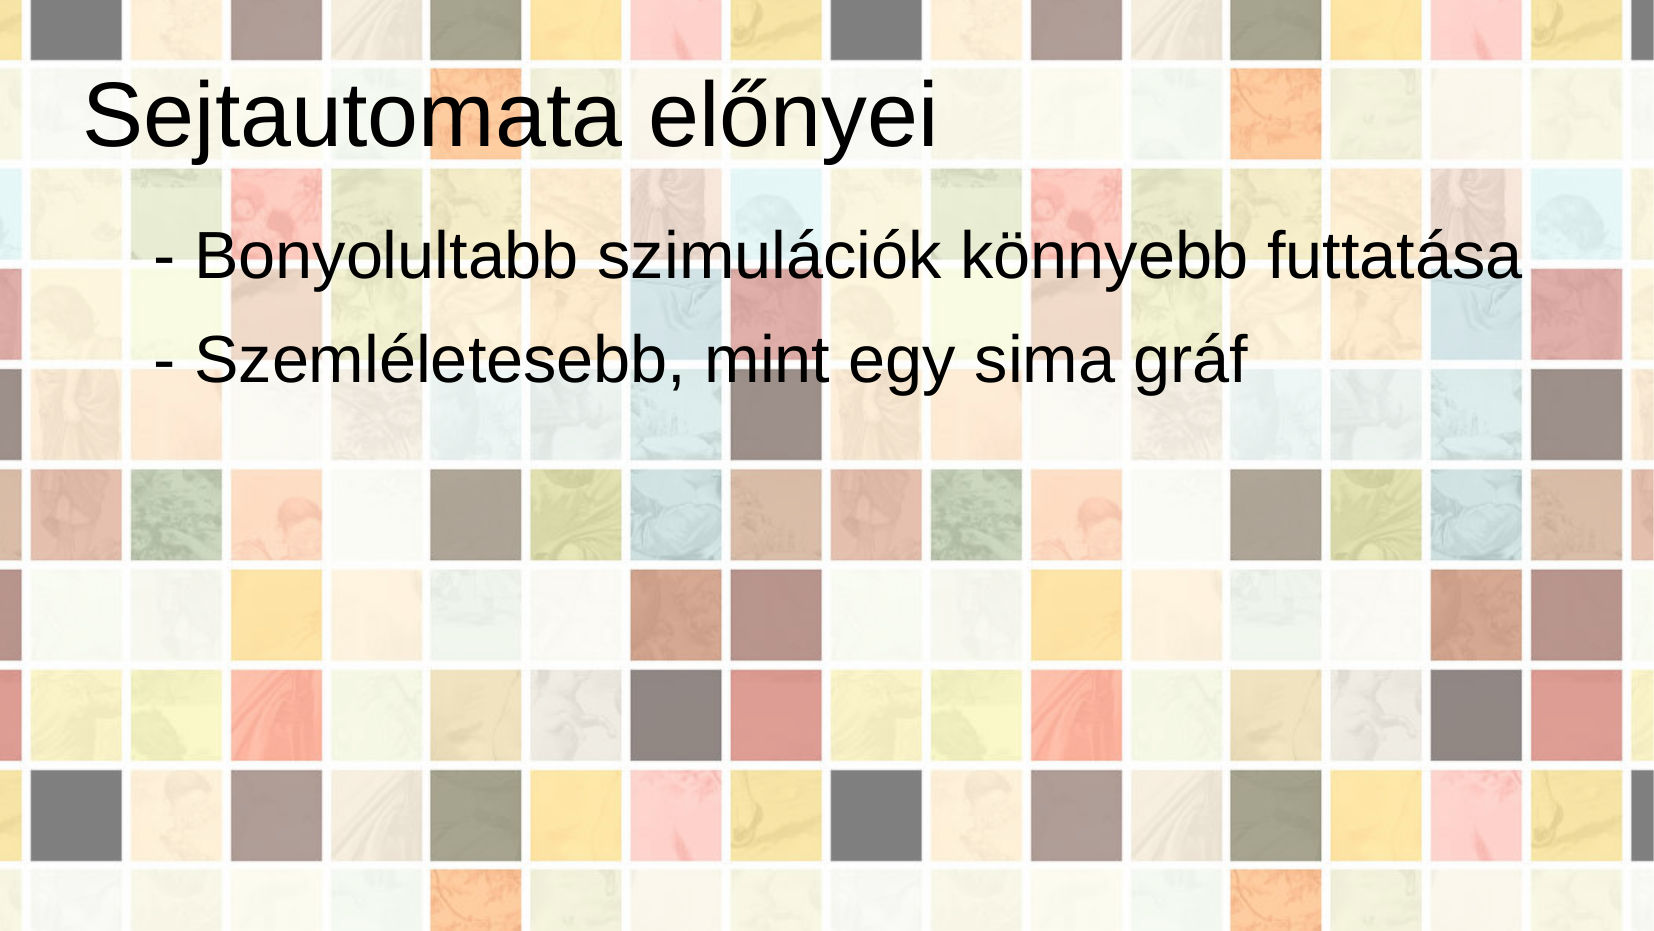

# Sejtautomata előnyei
- Bonyolultabb szimulációk könnyebb futtatása
- Szemléletesebb, mint egy sima gráf